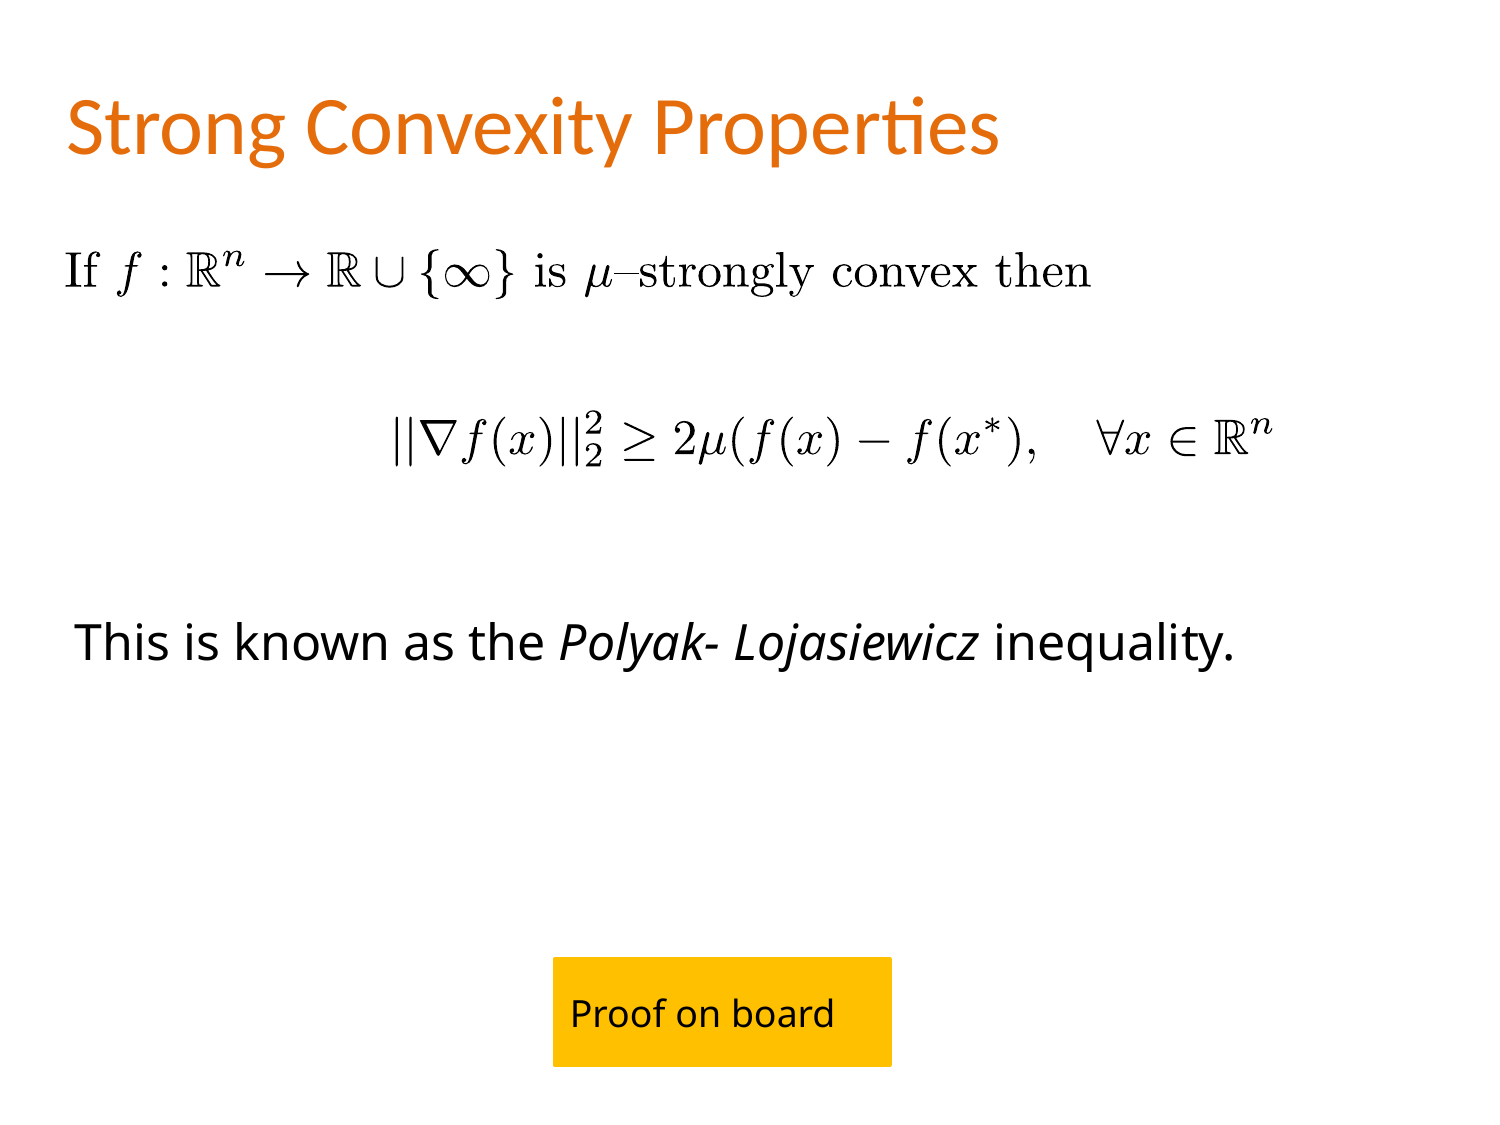

Strong Convexity Properties
This is known as the Polyak- Lojasiewicz inequality.
Proof on board